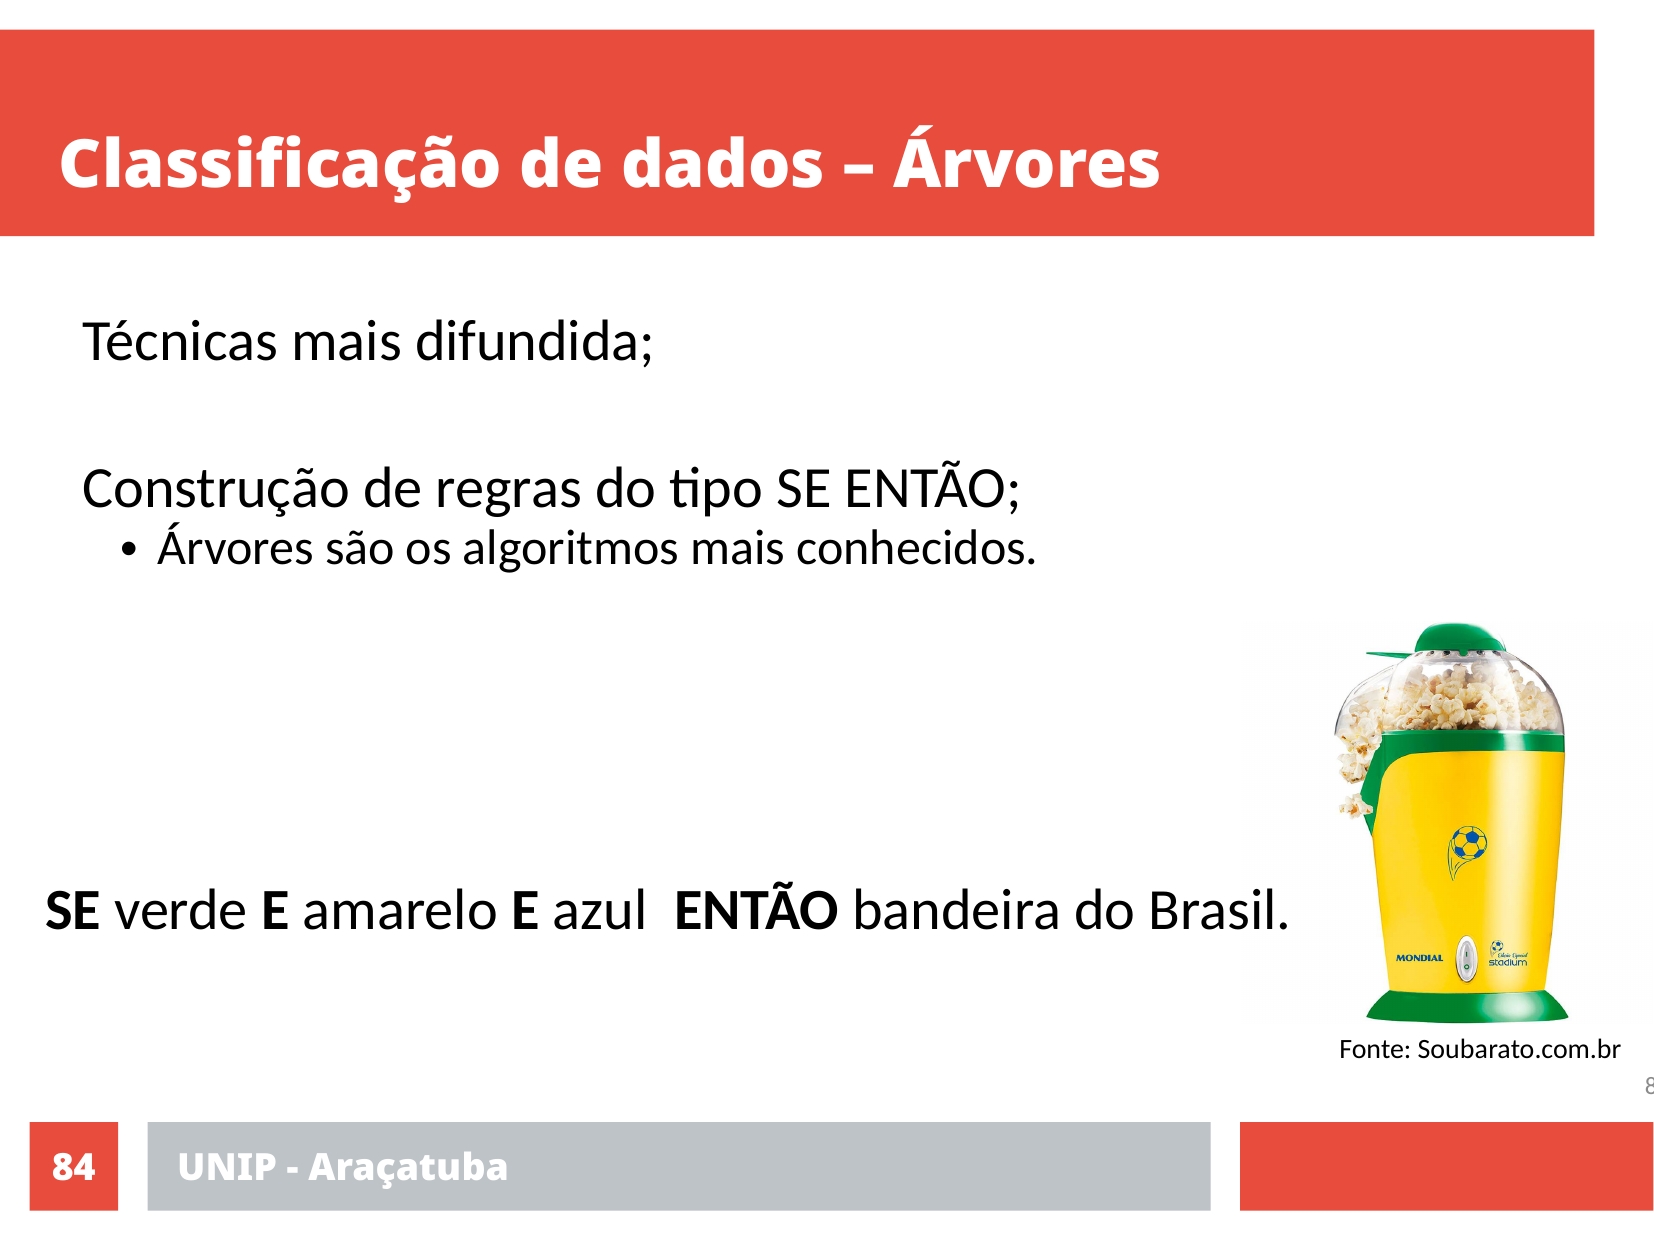

# Classificação de dados – Árvores
Técnicas mais difundida;
Construção de regras do tipo SE ENTÃO;
Árvores são os algoritmos mais conhecidos.
SE verde E amarelo E azul ENTÃO bandeira do Brasil.
Fonte: Soubarato.com.br
84
UNIP - Araçatuba